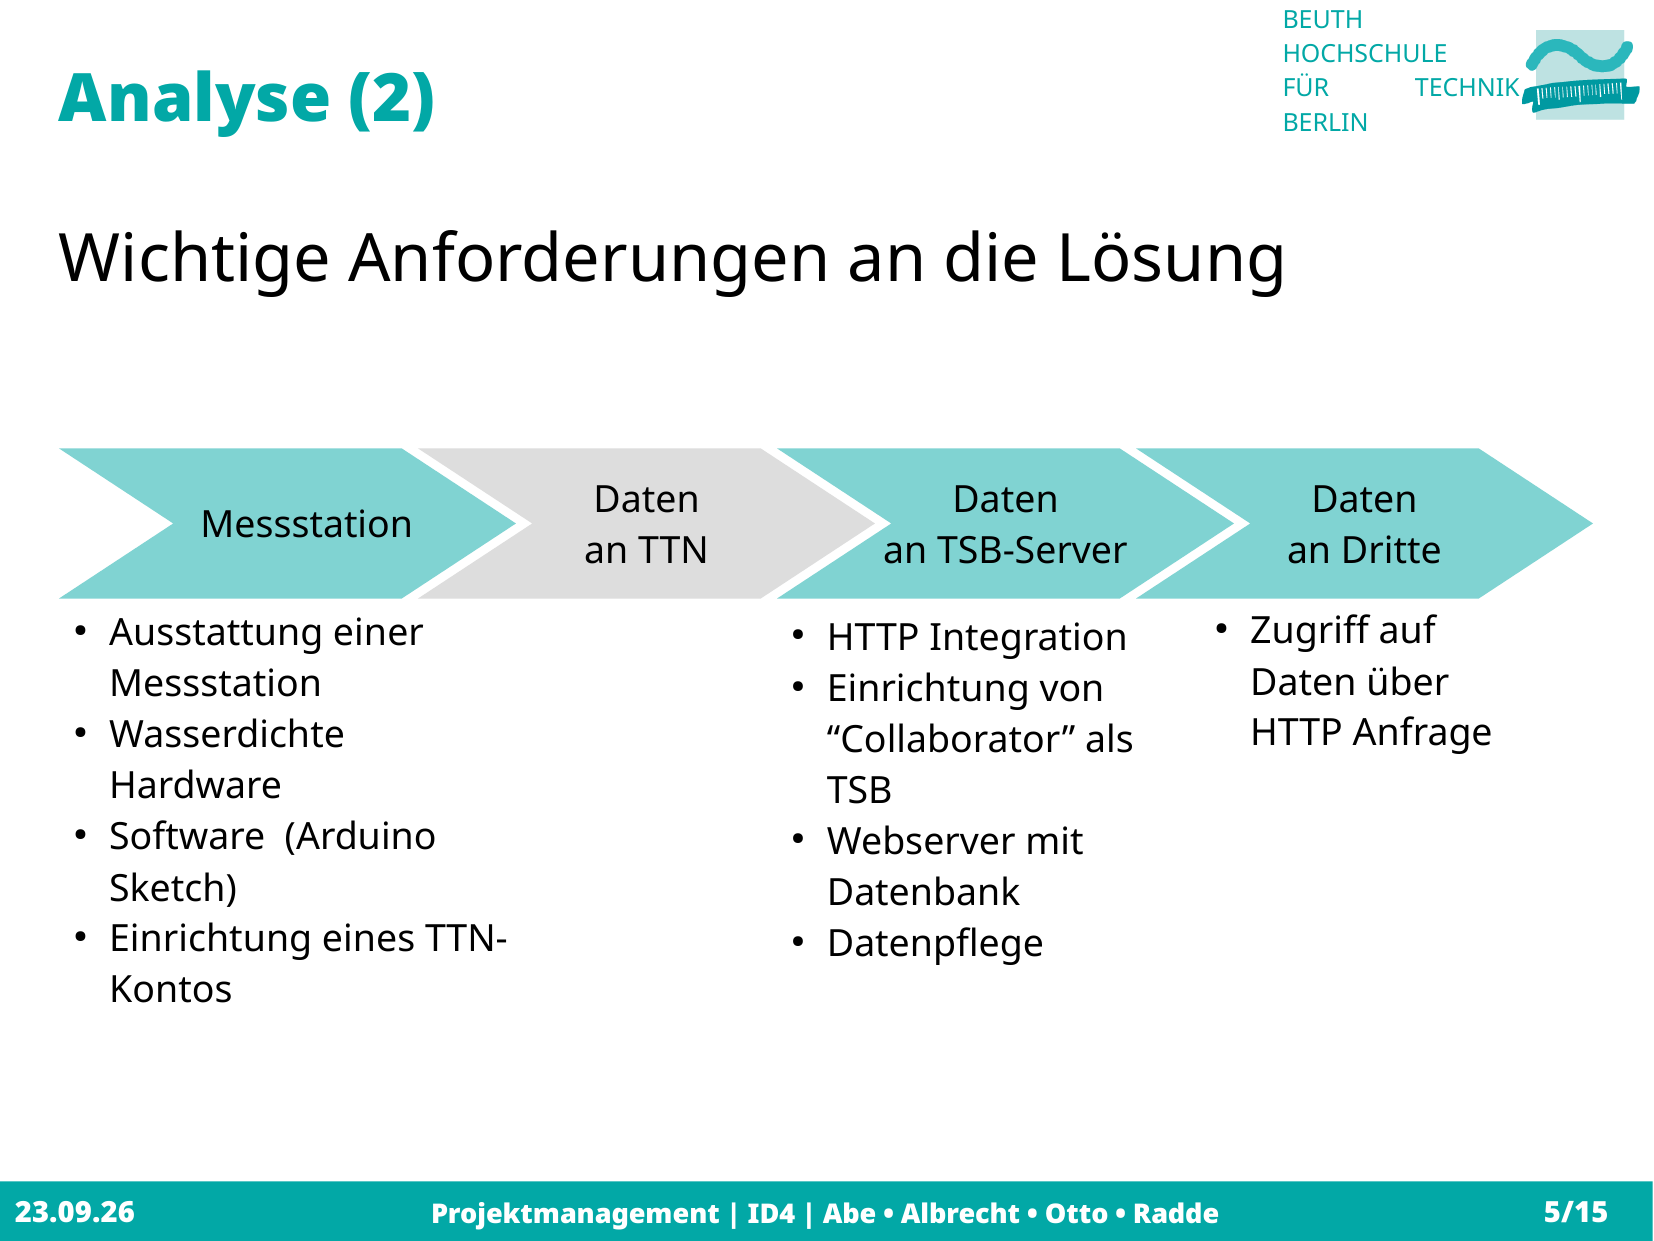

# Analyse (2)
Wichtige Anforderungen an die Lösung
 Messstation
Daten
an TTN
Daten
an TSB-Server
Daten
an Dritte
Zugriff auf Daten über HTTP Anfrage
Ausstattung einer Messstation
Wasserdichte Hardware
Software (Arduino Sketch)
Einrichtung eines TTN-Kontos
HTTP Integration
Einrichtung von “Collaborator” als TSB
Webserver mit Datenbank
Datenpflege
Projektmanagement | ID4 | Abe • Albrecht • Otto • Radde
5